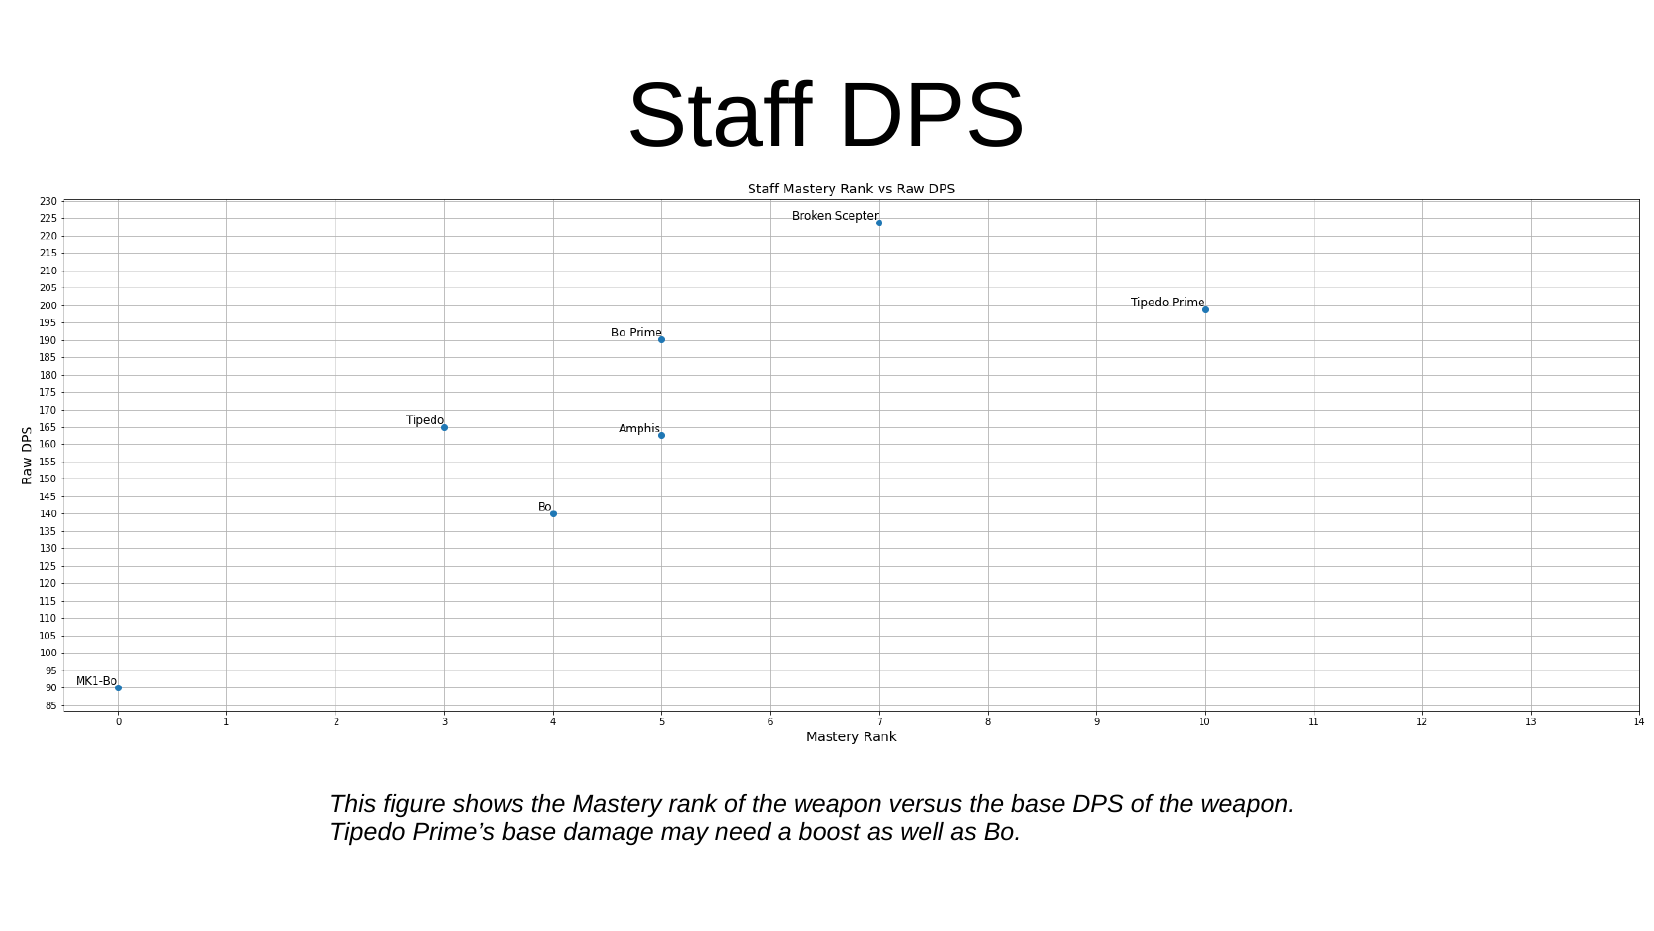

# Staff DPS
This figure shows the Mastery rank of the weapon versus the base DPS of the weapon. Tipedo Prime’s base damage may need a boost as well as Bo.